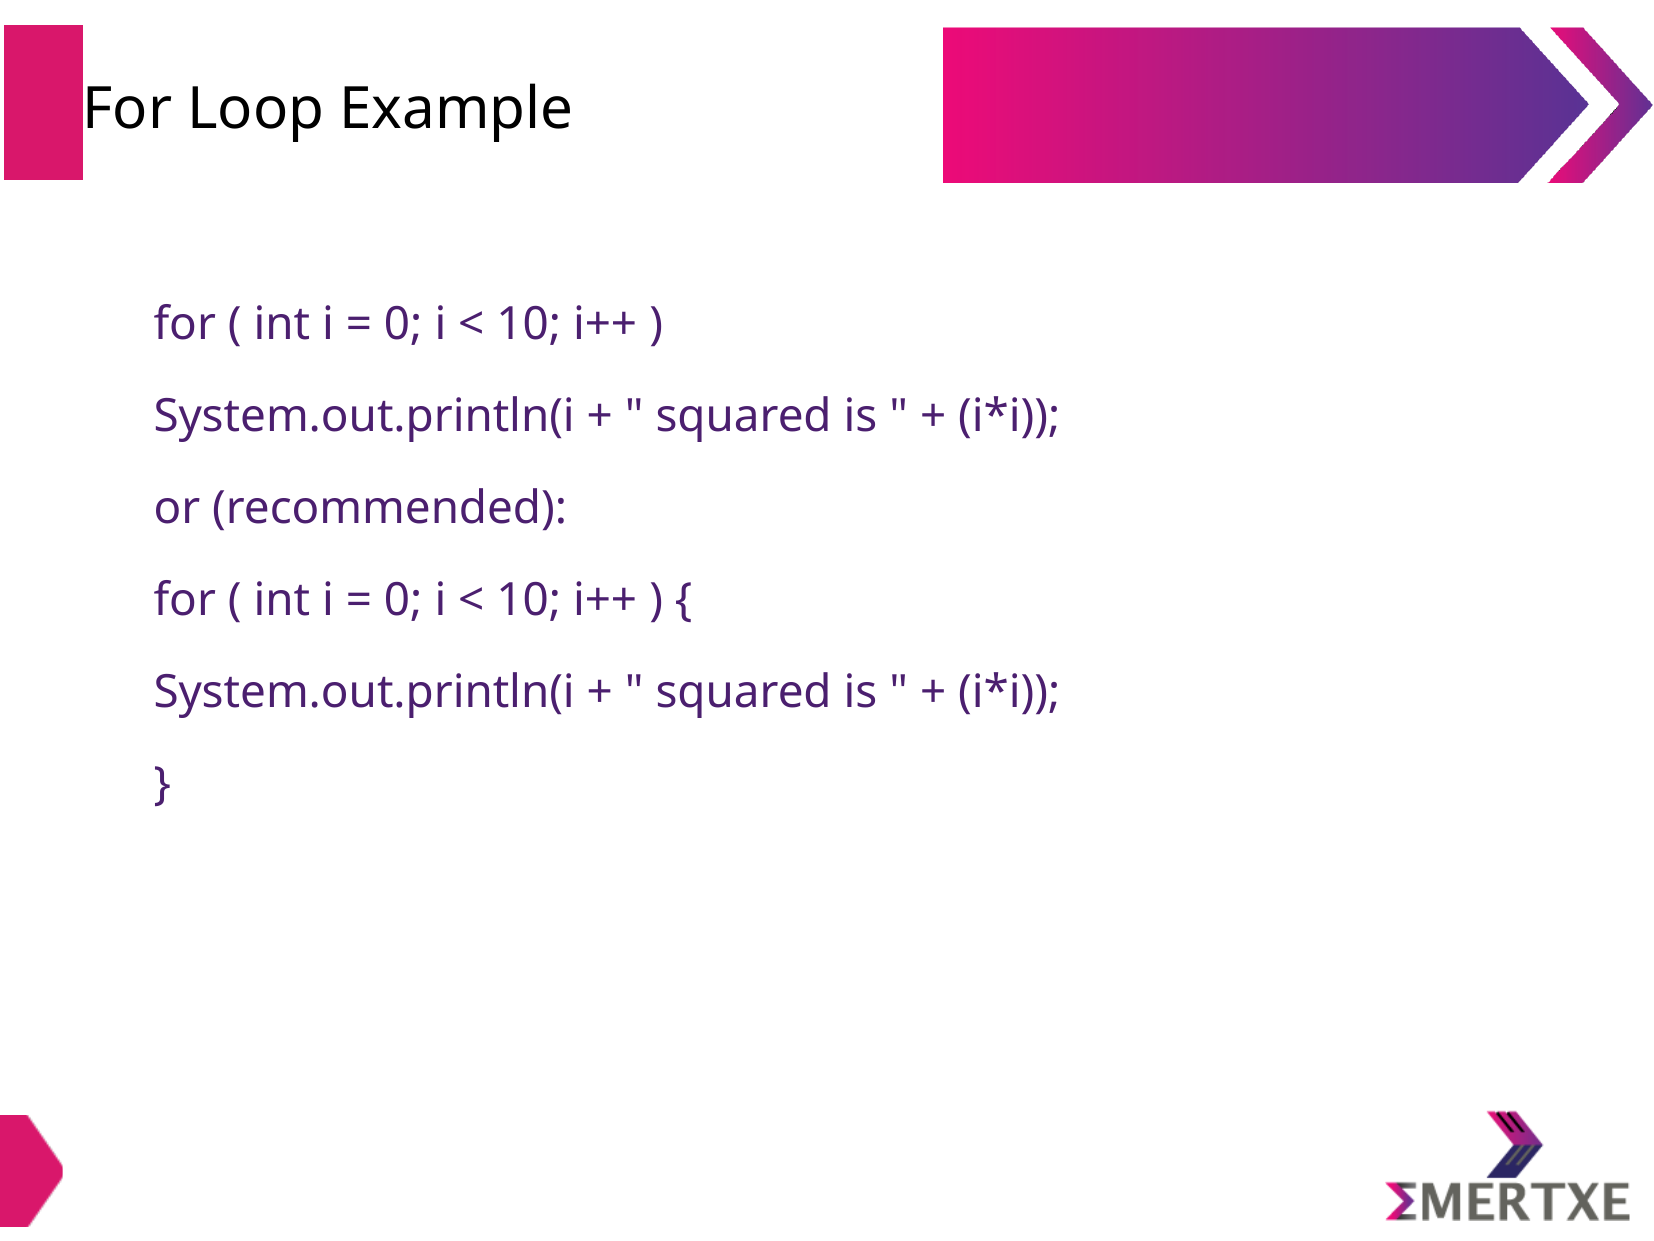

# For Loop Example
for ( int i = 0; i < 10; i++ )
System.out.println(i + " squared is " + (i*i));
or (recommended):
for ( int i = 0; i < 10; i++ ) {
System.out.println(i + " squared is " + (i*i));
}